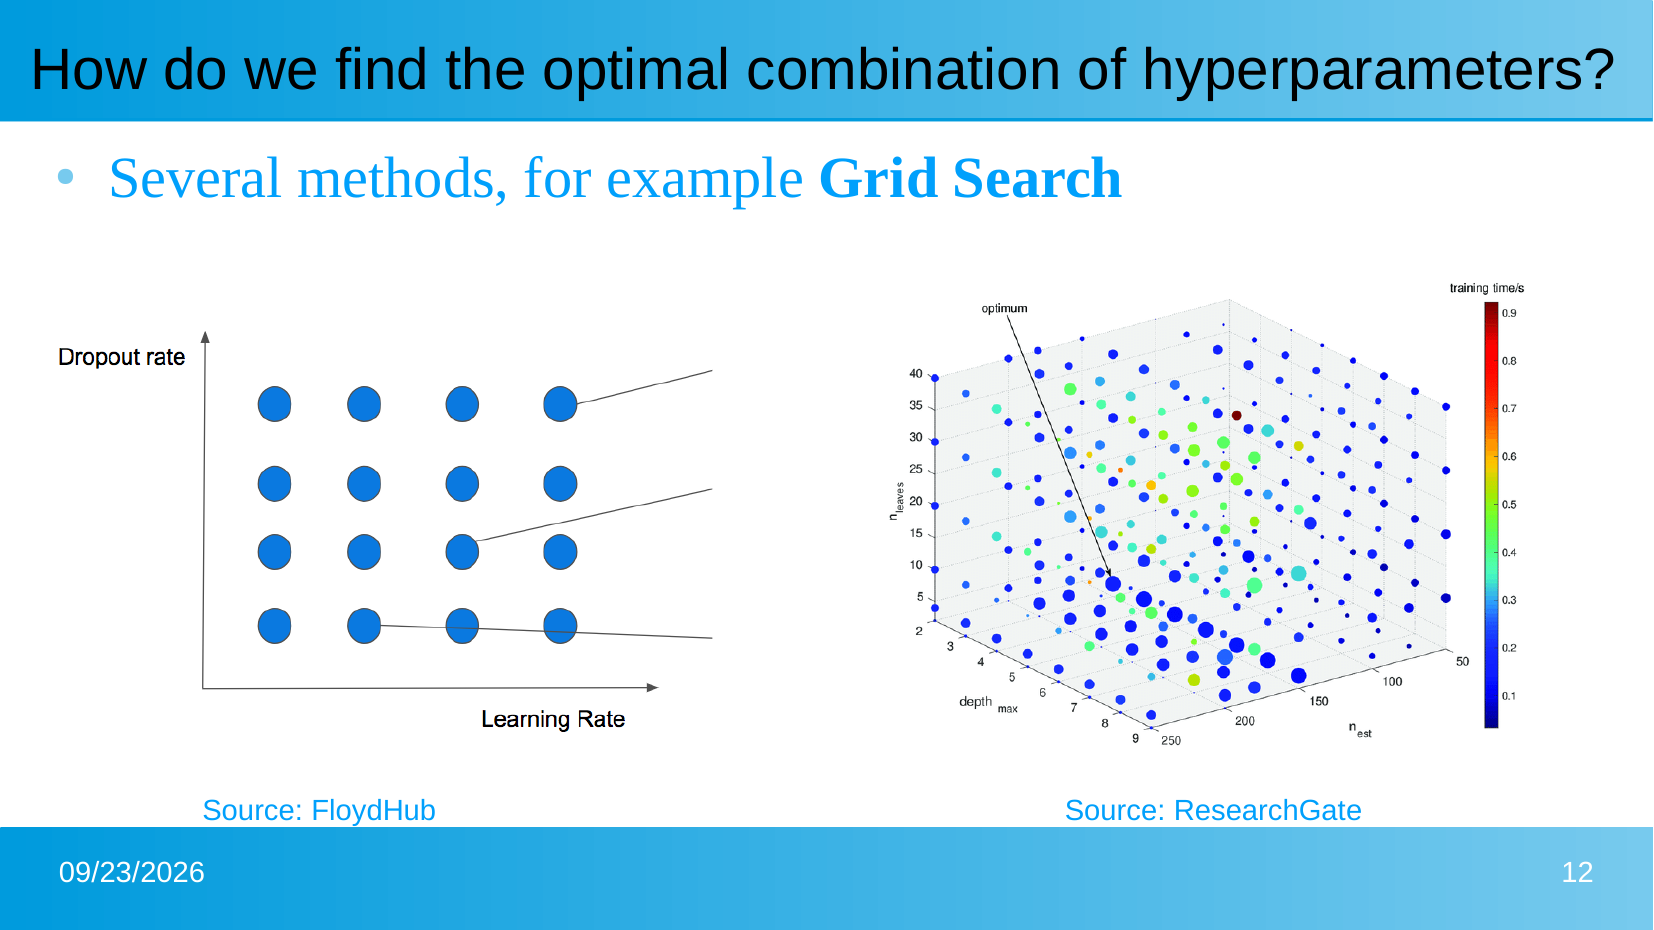

# How do we find the optimal combination of hyperparameters?
Several methods, for example Grid Search
Source: FloydHub
Source: ResearchGate
12